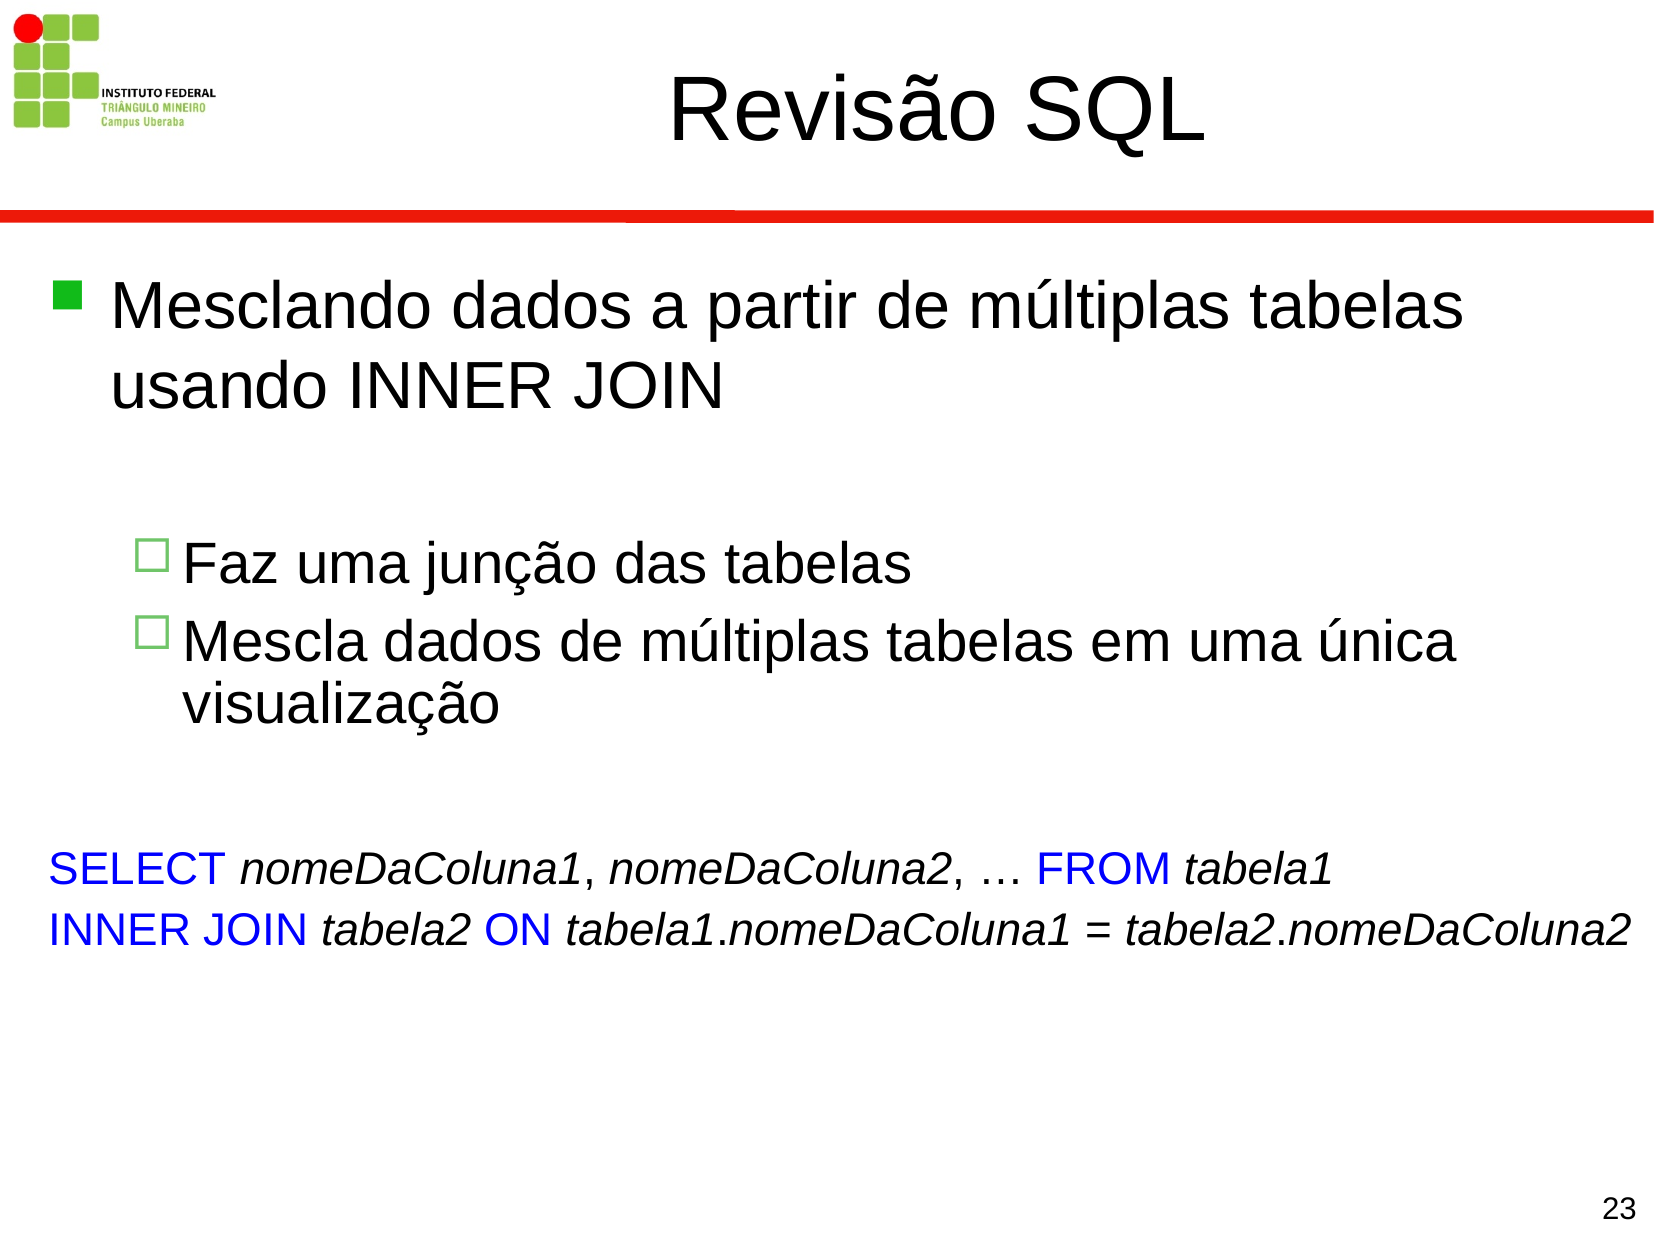

Revisão SQL
Mesclando dados a partir de múltiplas tabelas usando INNER JOIN
Faz uma junção das tabelas
Mescla dados de múltiplas tabelas em uma única visualização
SELECT nomeDaColuna1, nomeDaColuna2, … FROM tabela1
INNER JOIN tabela2 ON tabela1.nomeDaColuna1 = tabela2.nomeDaColuna2